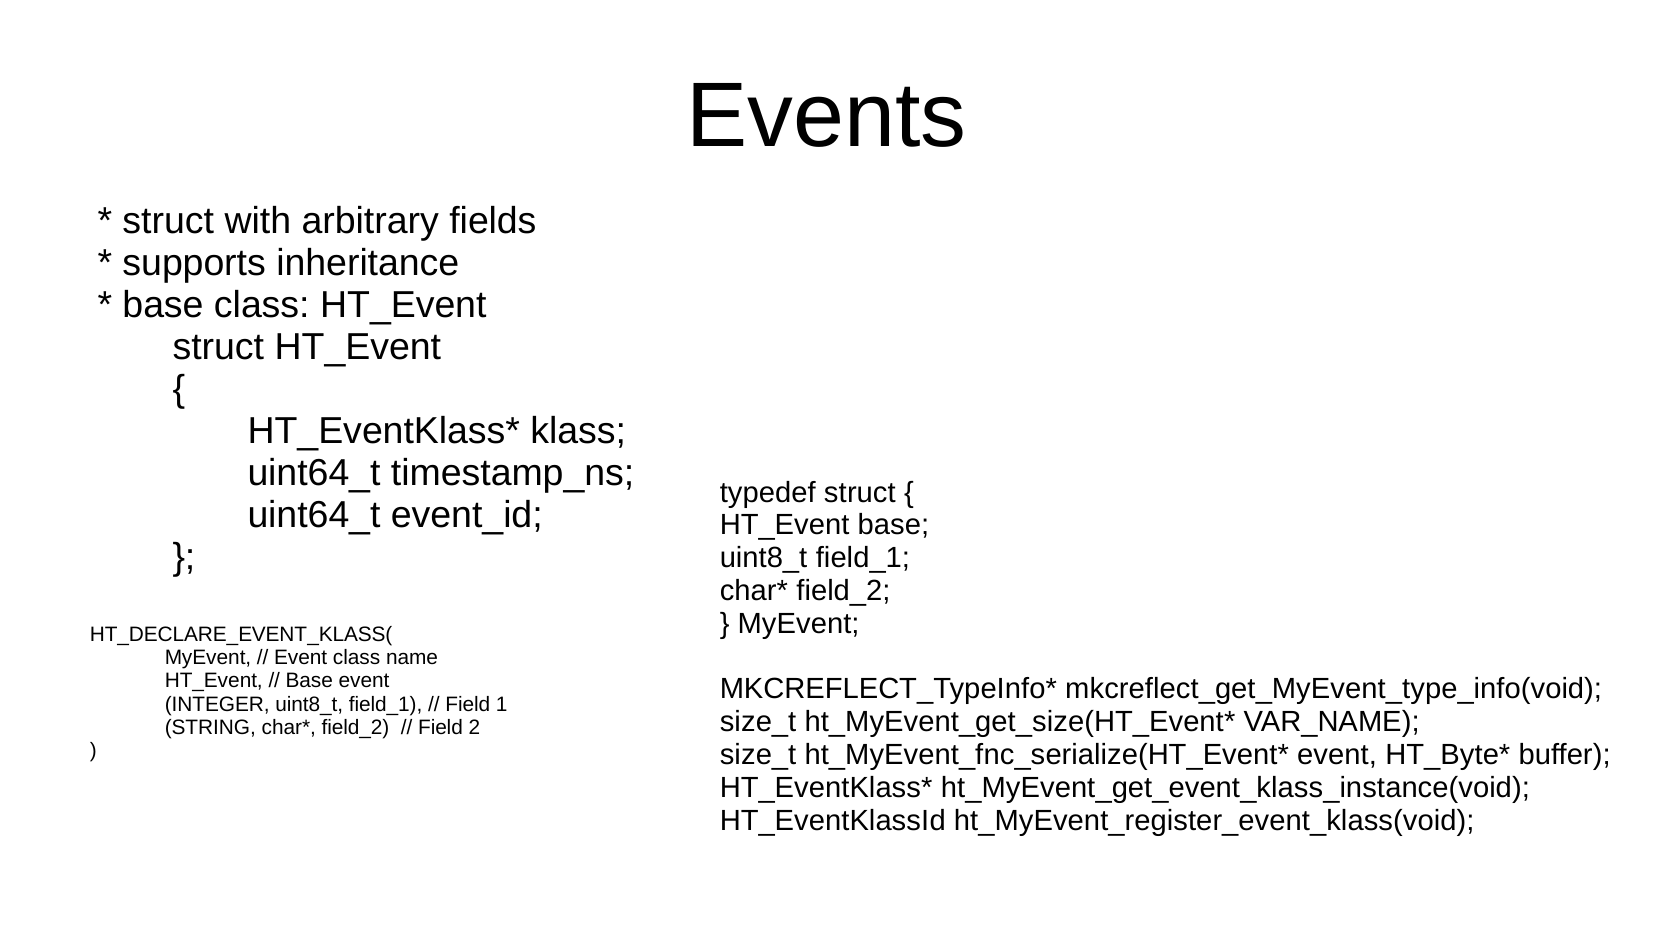

# Events
* struct with arbitrary fields
* supports inheritance
* base class: HT_Event
	struct HT_Event
	{
		HT_EventKlass* klass;
		uint64_t timestamp_ns;
		uint64_t event_id;
	};
typedef struct {
HT_Event base;
uint8_t field_1;
char* field_2;
} MyEvent;
MKCREFLECT_TypeInfo* mkcreflect_get_MyEvent_type_info(void);
size_t ht_MyEvent_get_size(HT_Event* VAR_NAME);
size_t ht_MyEvent_fnc_serialize(HT_Event* event, HT_Byte* buffer);
HT_EventKlass* ht_MyEvent_get_event_klass_instance(void);
HT_EventKlassId ht_MyEvent_register_event_klass(void);
HT_DECLARE_EVENT_KLASS(
	MyEvent, // Event class name
	HT_Event, // Base event
	(INTEGER, uint8_t, field_1), // Field 1
	(STRING, char*, field_2) // Field 2
)